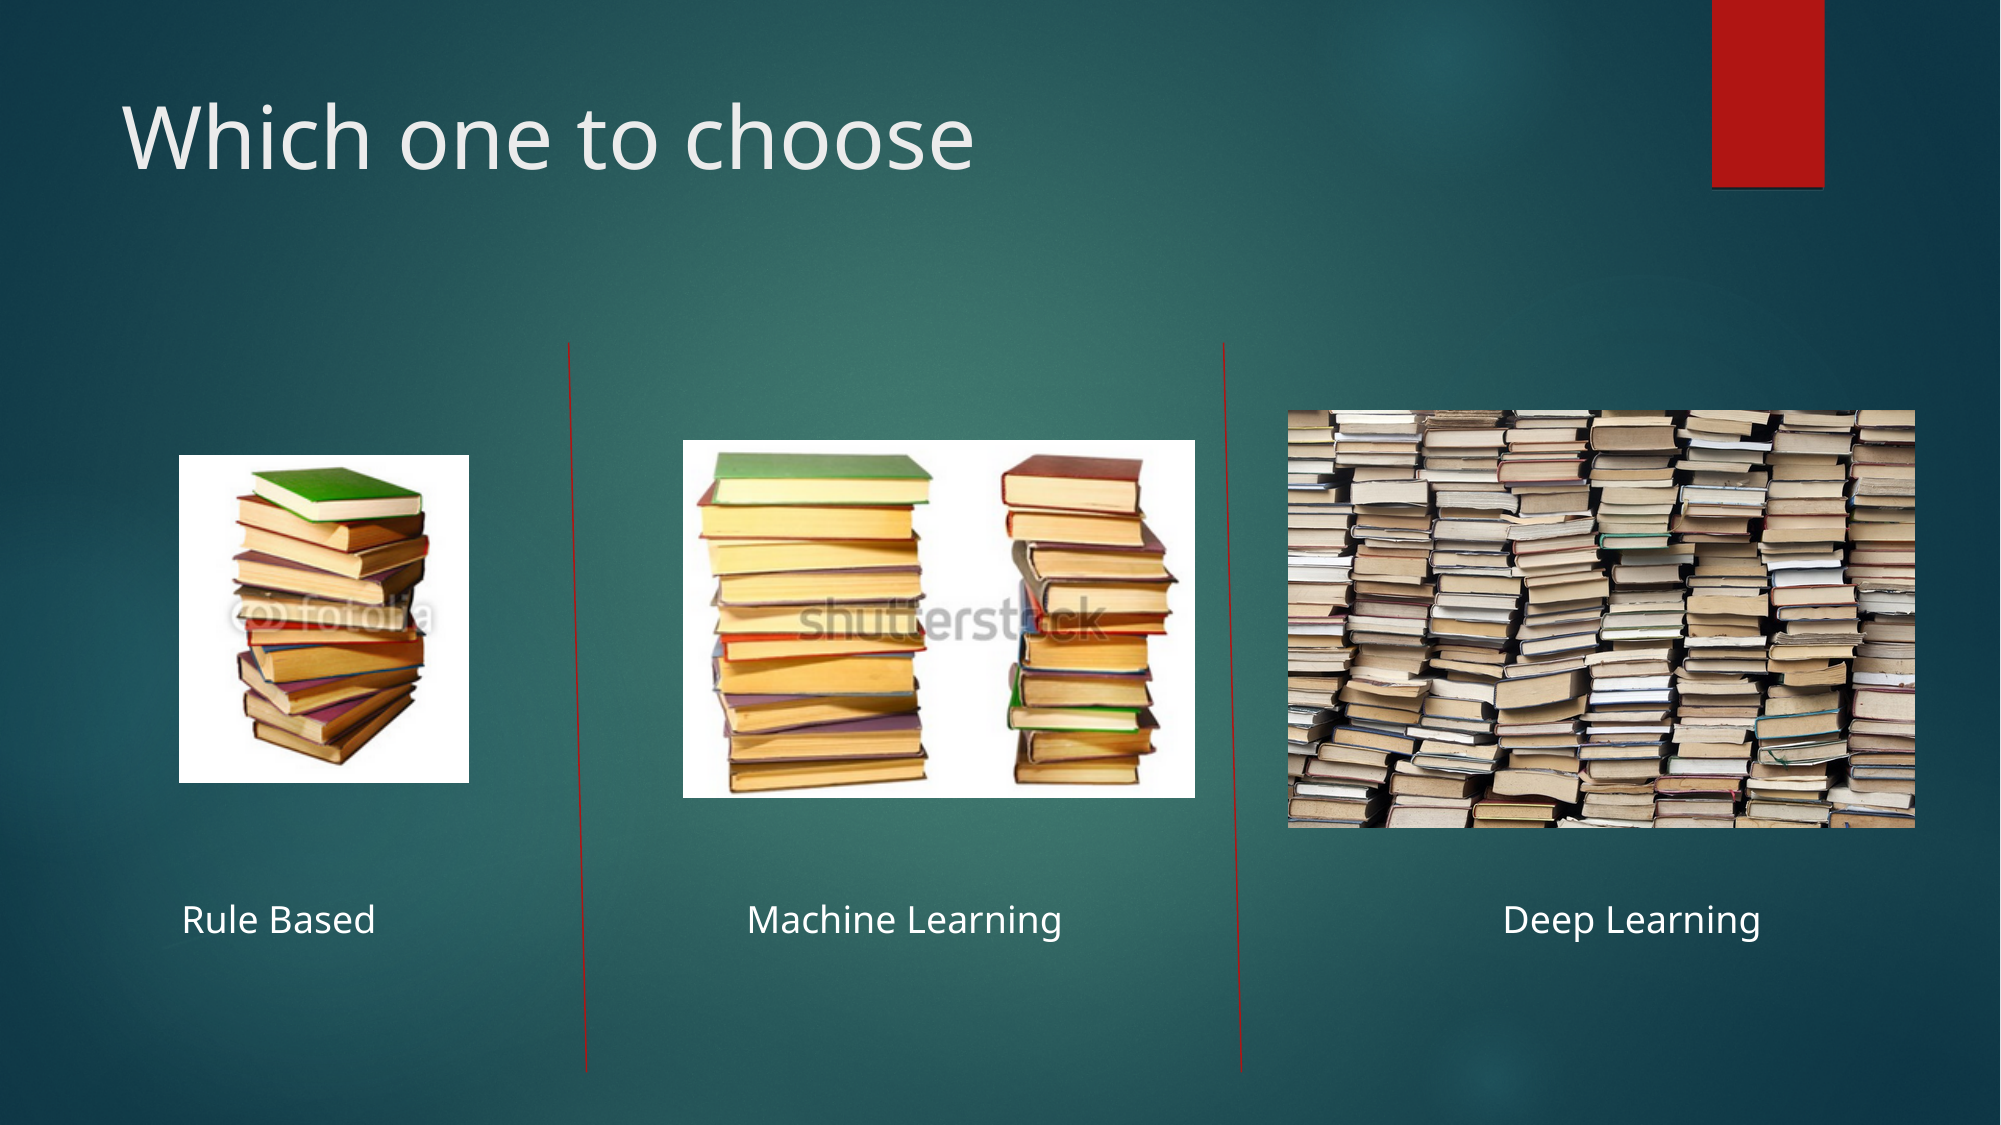

# Which one to choose
Rule Based
Machine Learning
Deep Learning